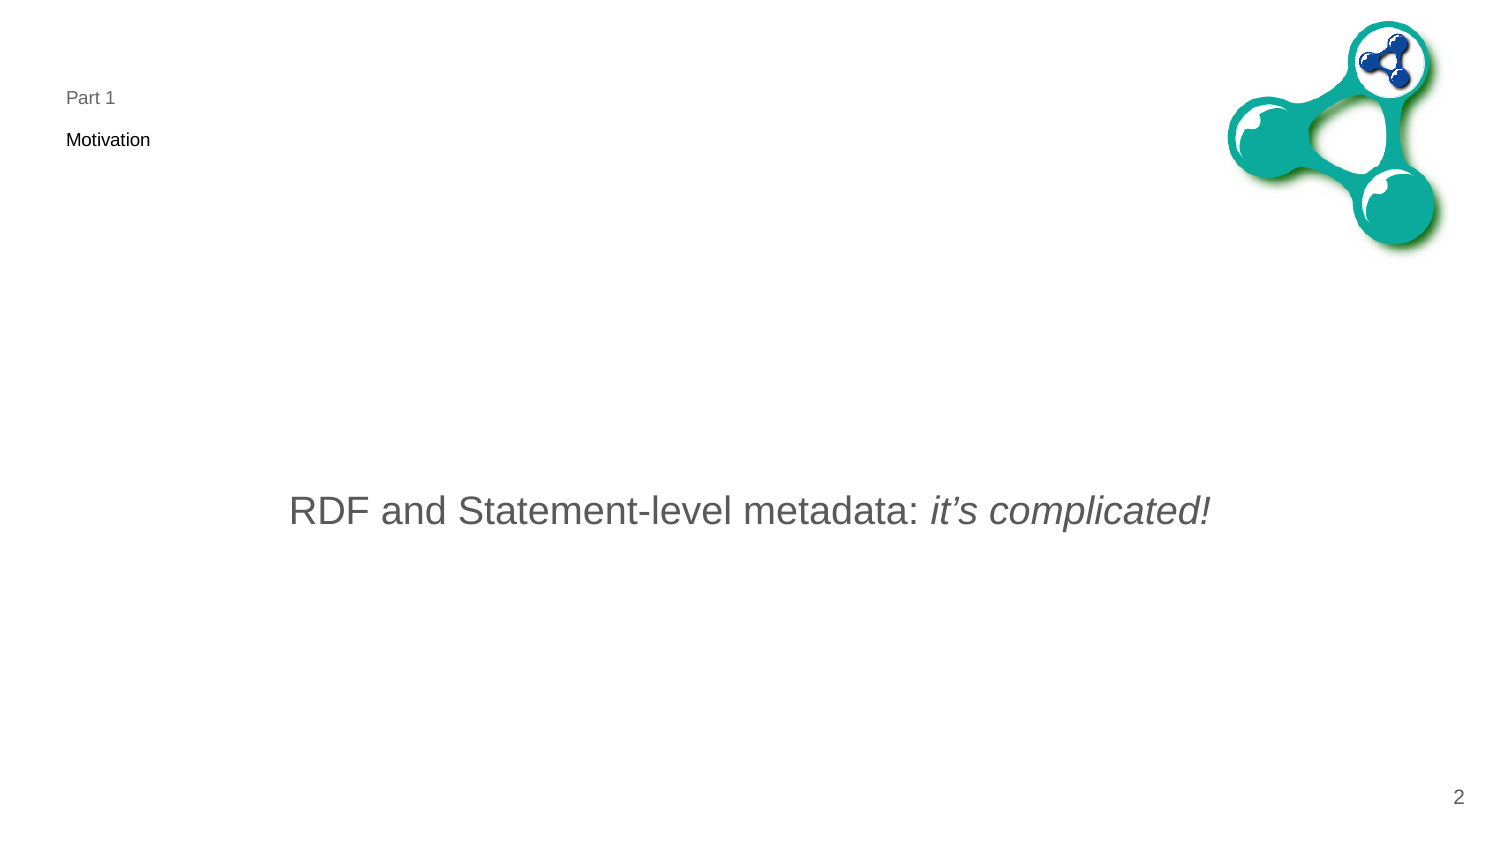

# Part 1 Motivation
RDF and Statement-level metadata: it’s complicated!
2